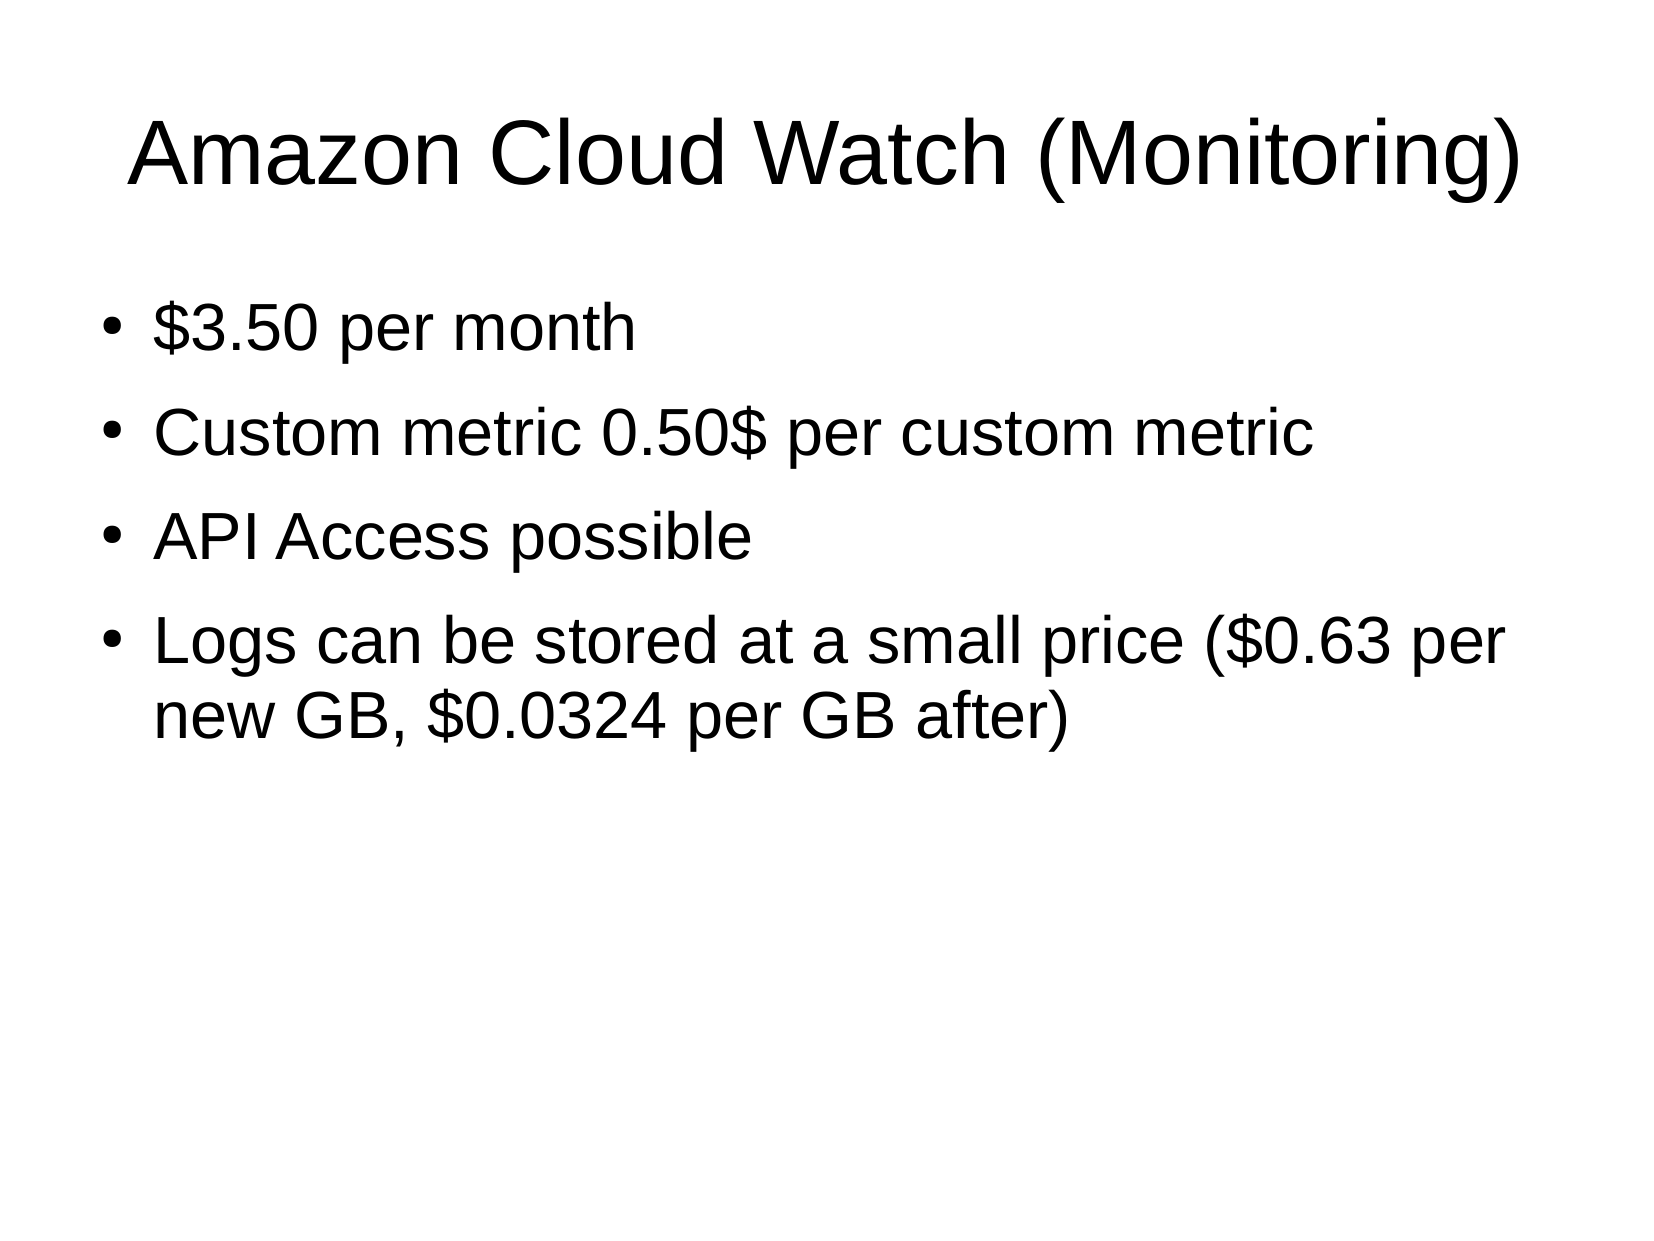

# Amazon Cloud Watch (Monitoring)
$3.50 per month
Custom metric 0.50$ per custom metric
API Access possible
Logs can be stored at a small price ($0.63 per new GB, $0.0324 per GB after)